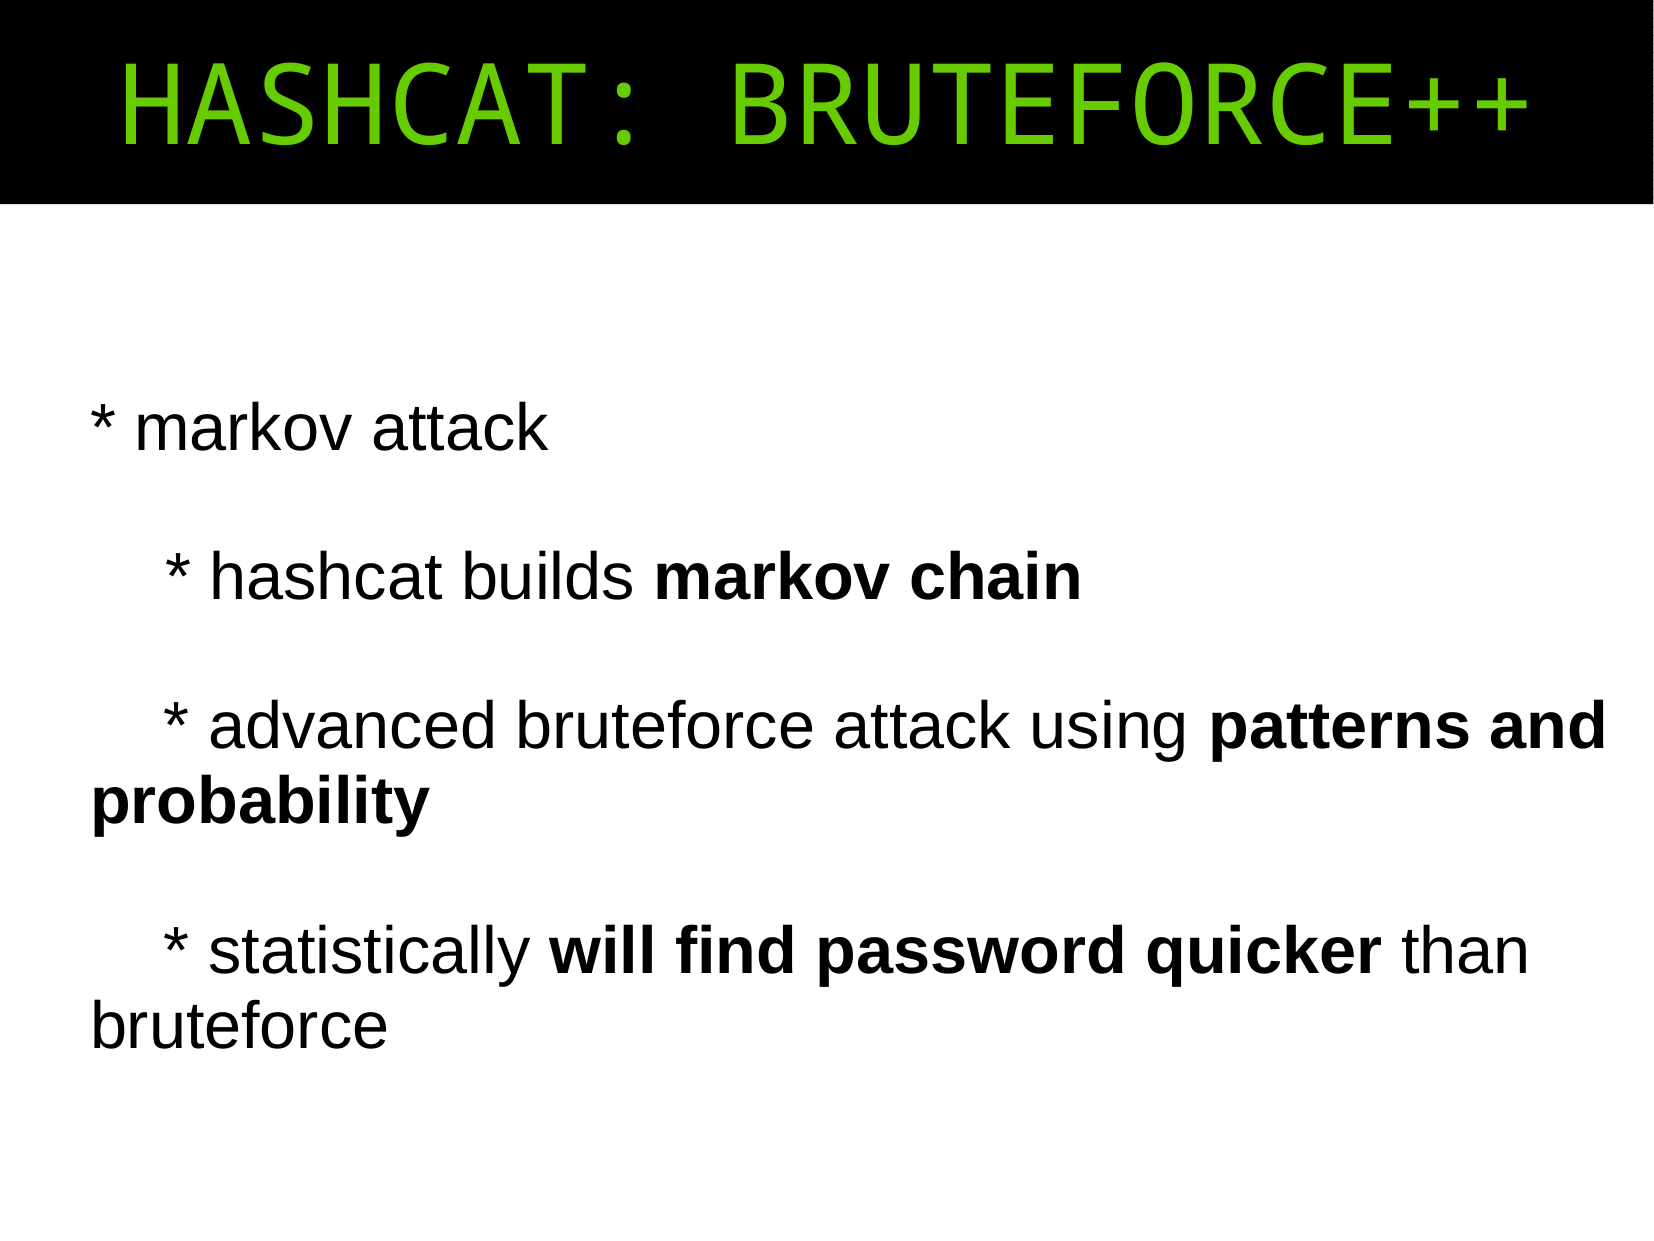

# HASHCAT: BRUTEFORCE++
* markov attack
	* hashcat builds markov chain
 * advanced bruteforce attack using patterns and probability
 * statistically will find password quicker than bruteforce